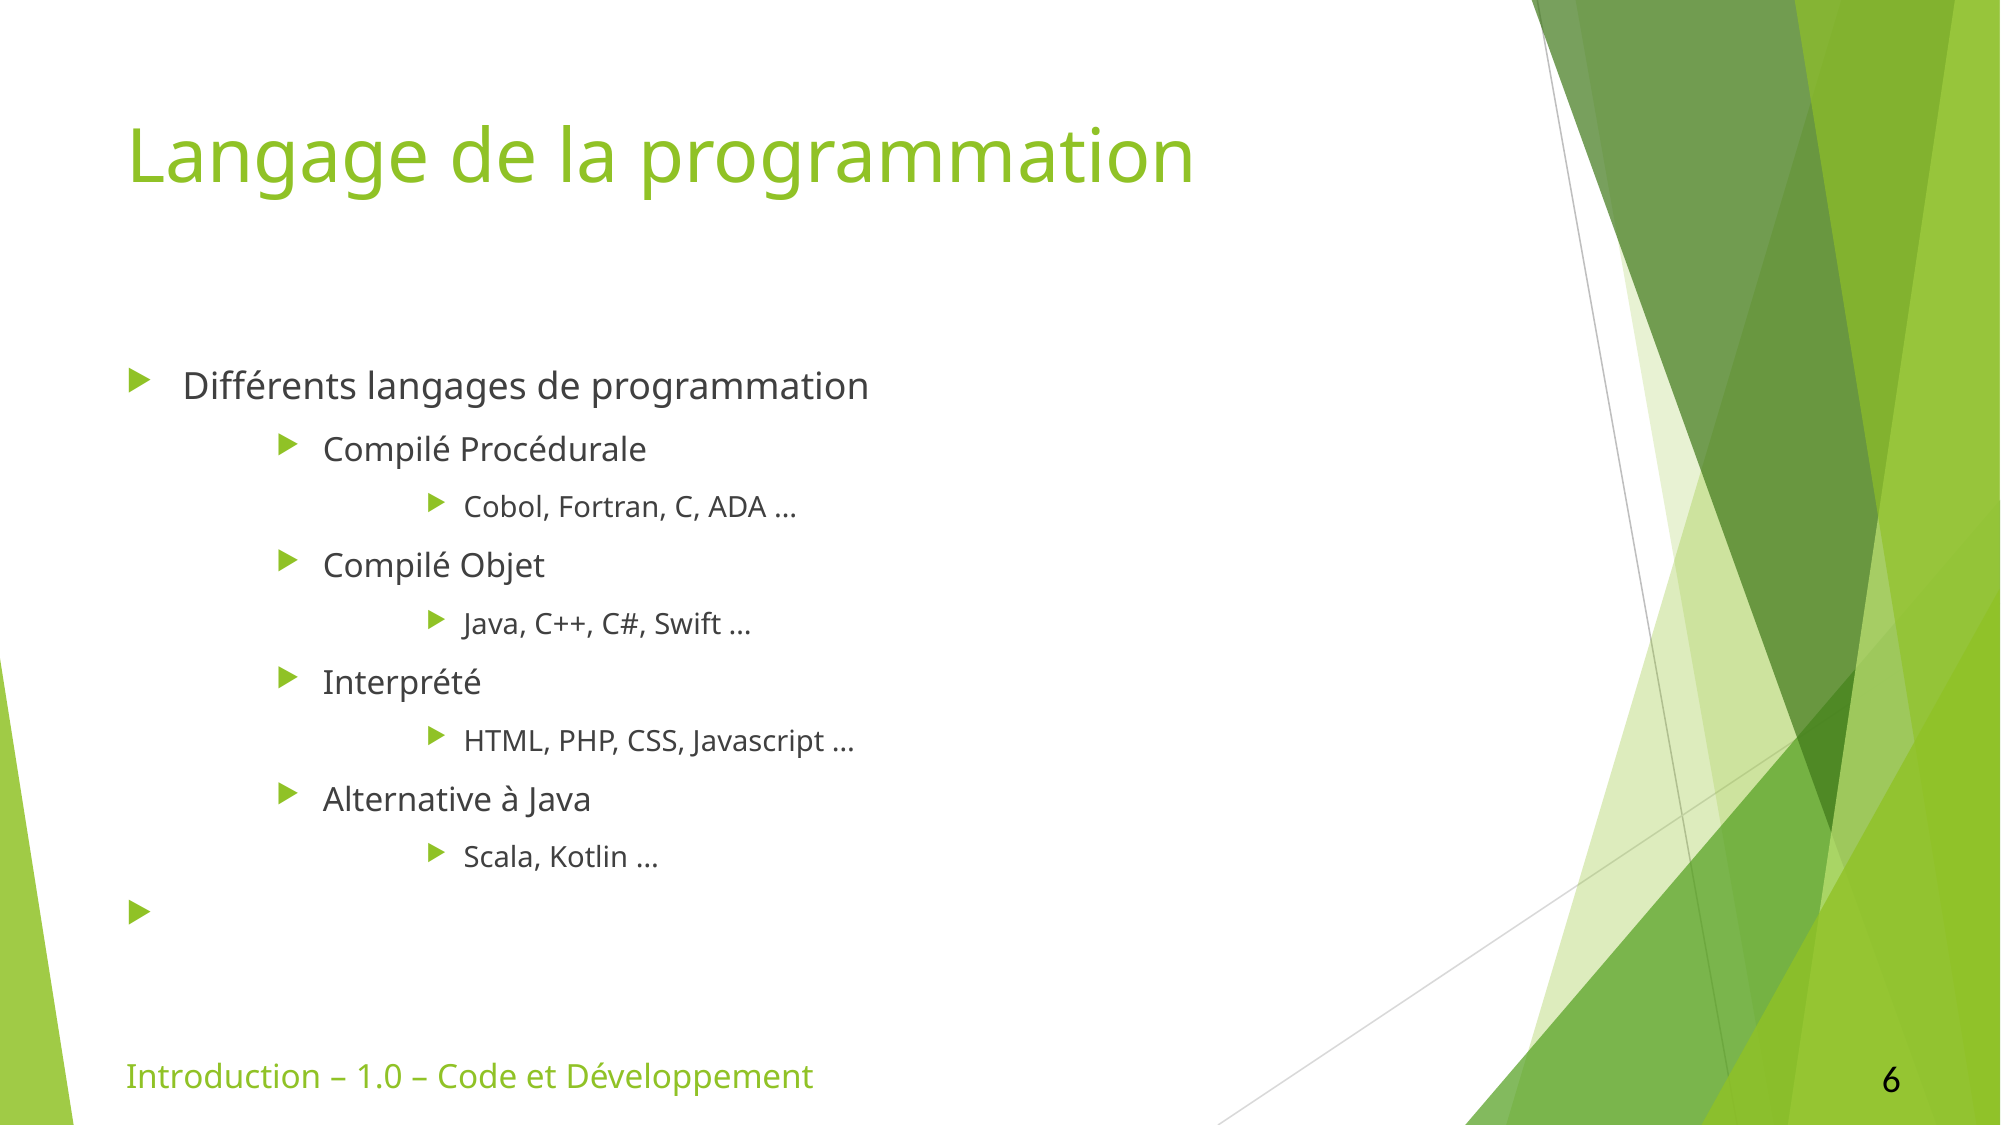

# Langage de la programmation
Différents langages de programmation
Compilé Procédurale
Cobol, Fortran, C, ADA …
Compilé Objet
Java, C++, C#, Swift …
Interprété
HTML, PHP, CSS, Javascript …
Alternative à Java
Scala, Kotlin …
Introduction – 1.0 – Code et Développement